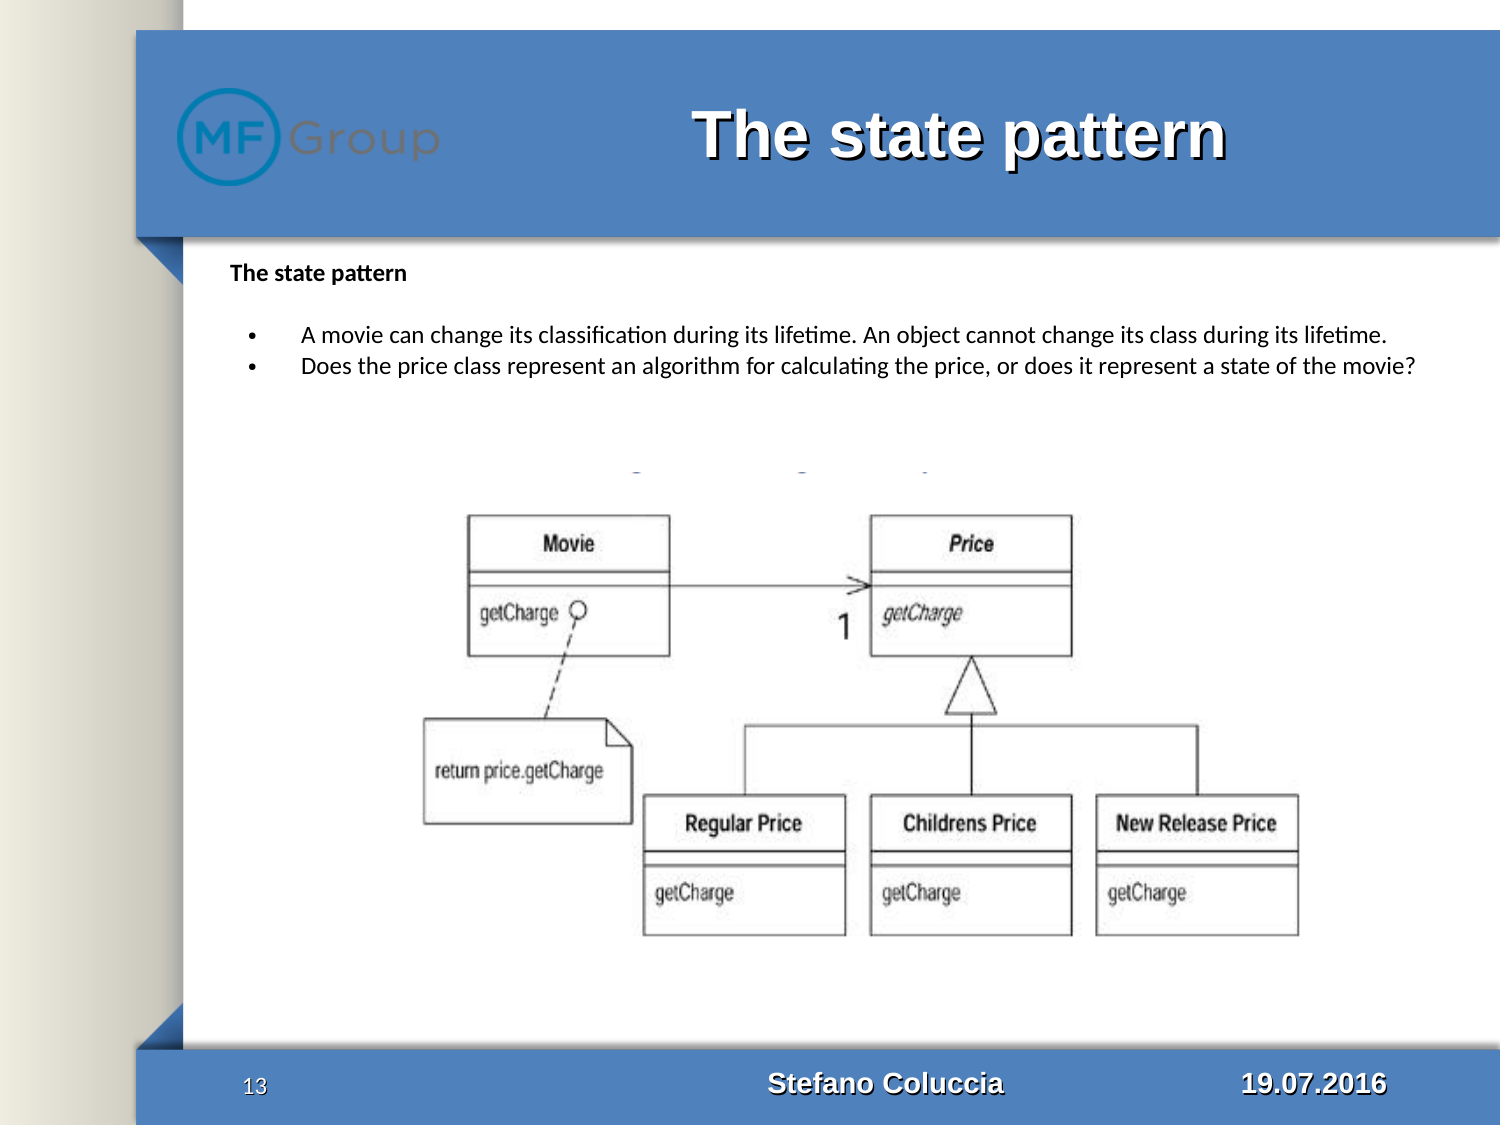

# The state pattern
The state pattern
A movie can change its classification during its lifetime. An object cannot change its class during its lifetime.
Does the price class represent an algorithm for calculating the price, or does it represent a state of the movie?
13
Stefano Coluccia
19.07.2016